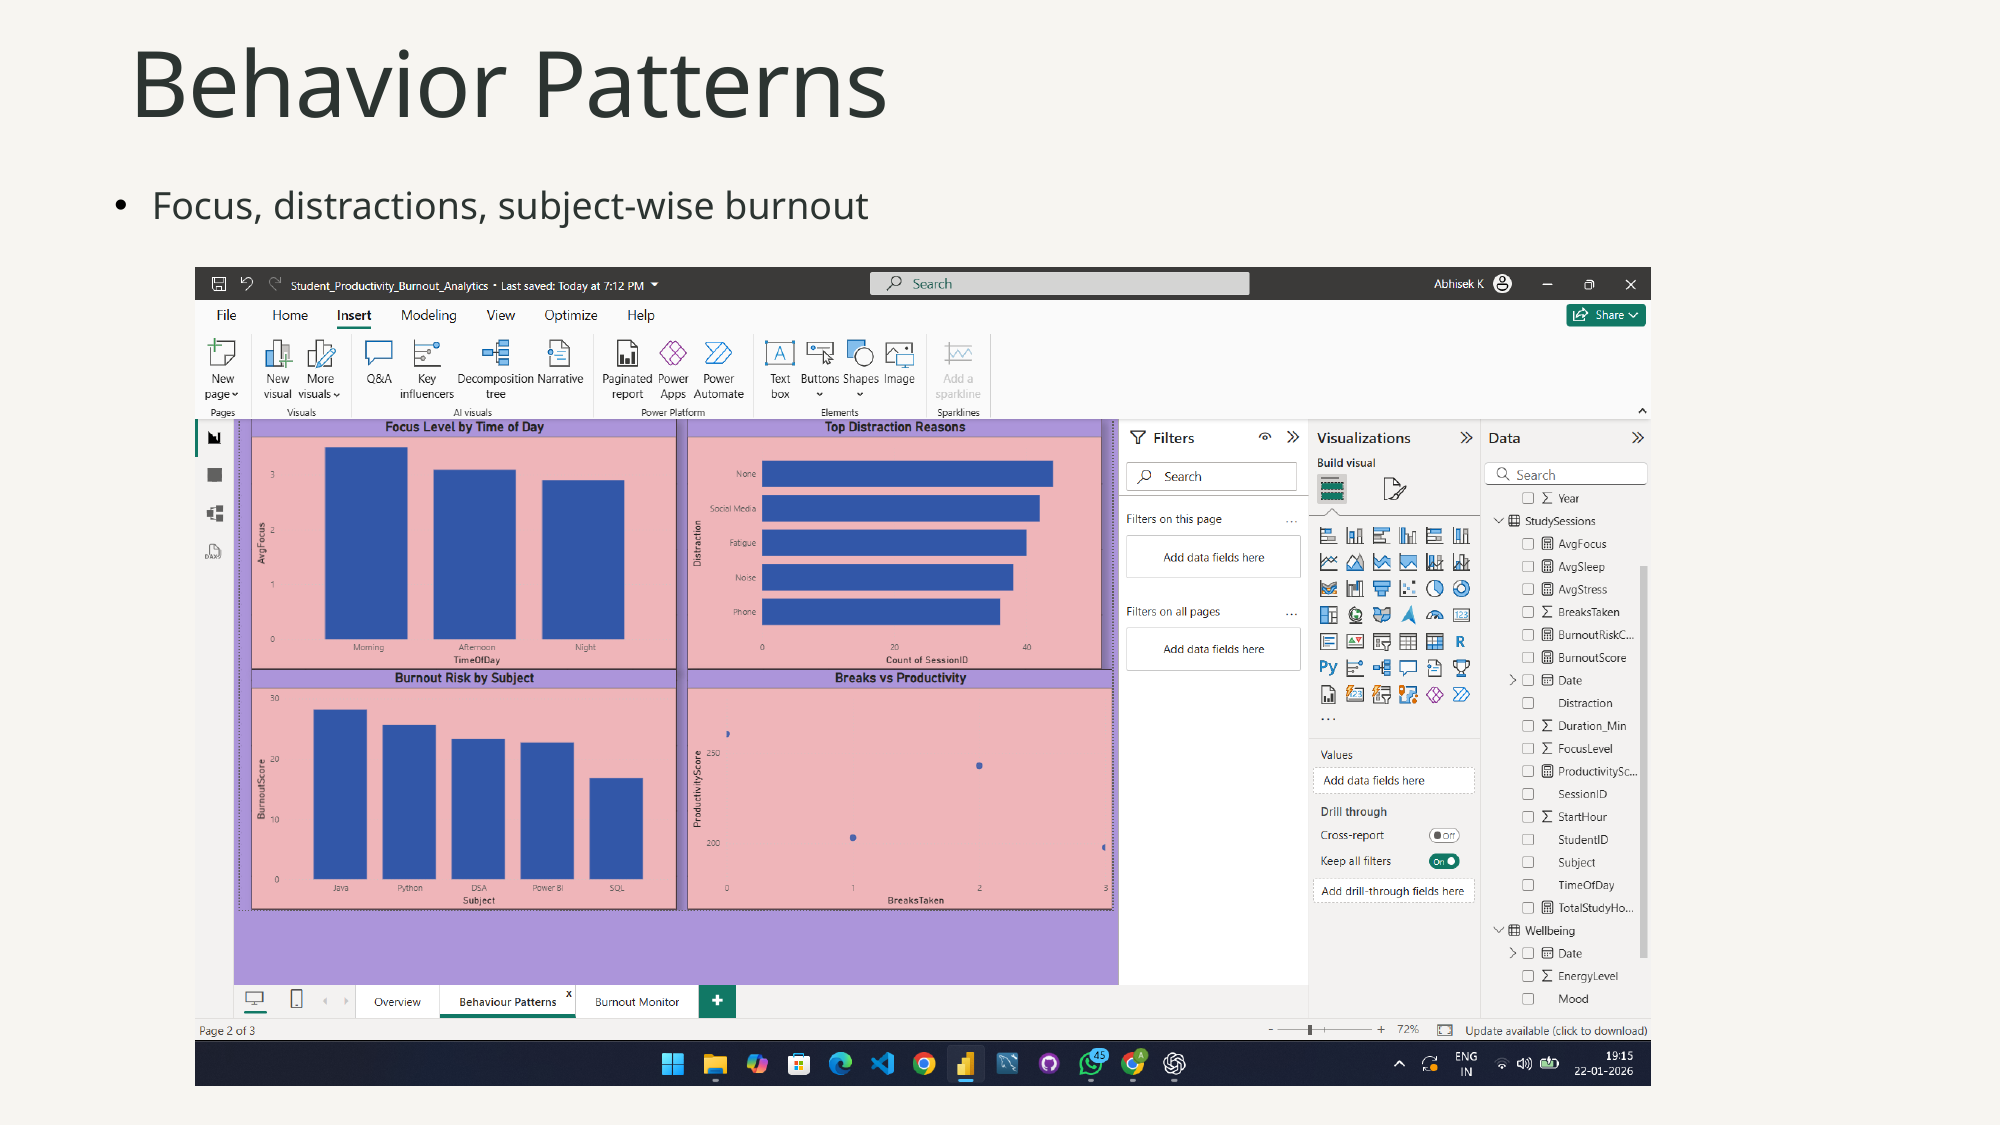

# Behavior Patterns
Focus, distractions, subject-wise burnout